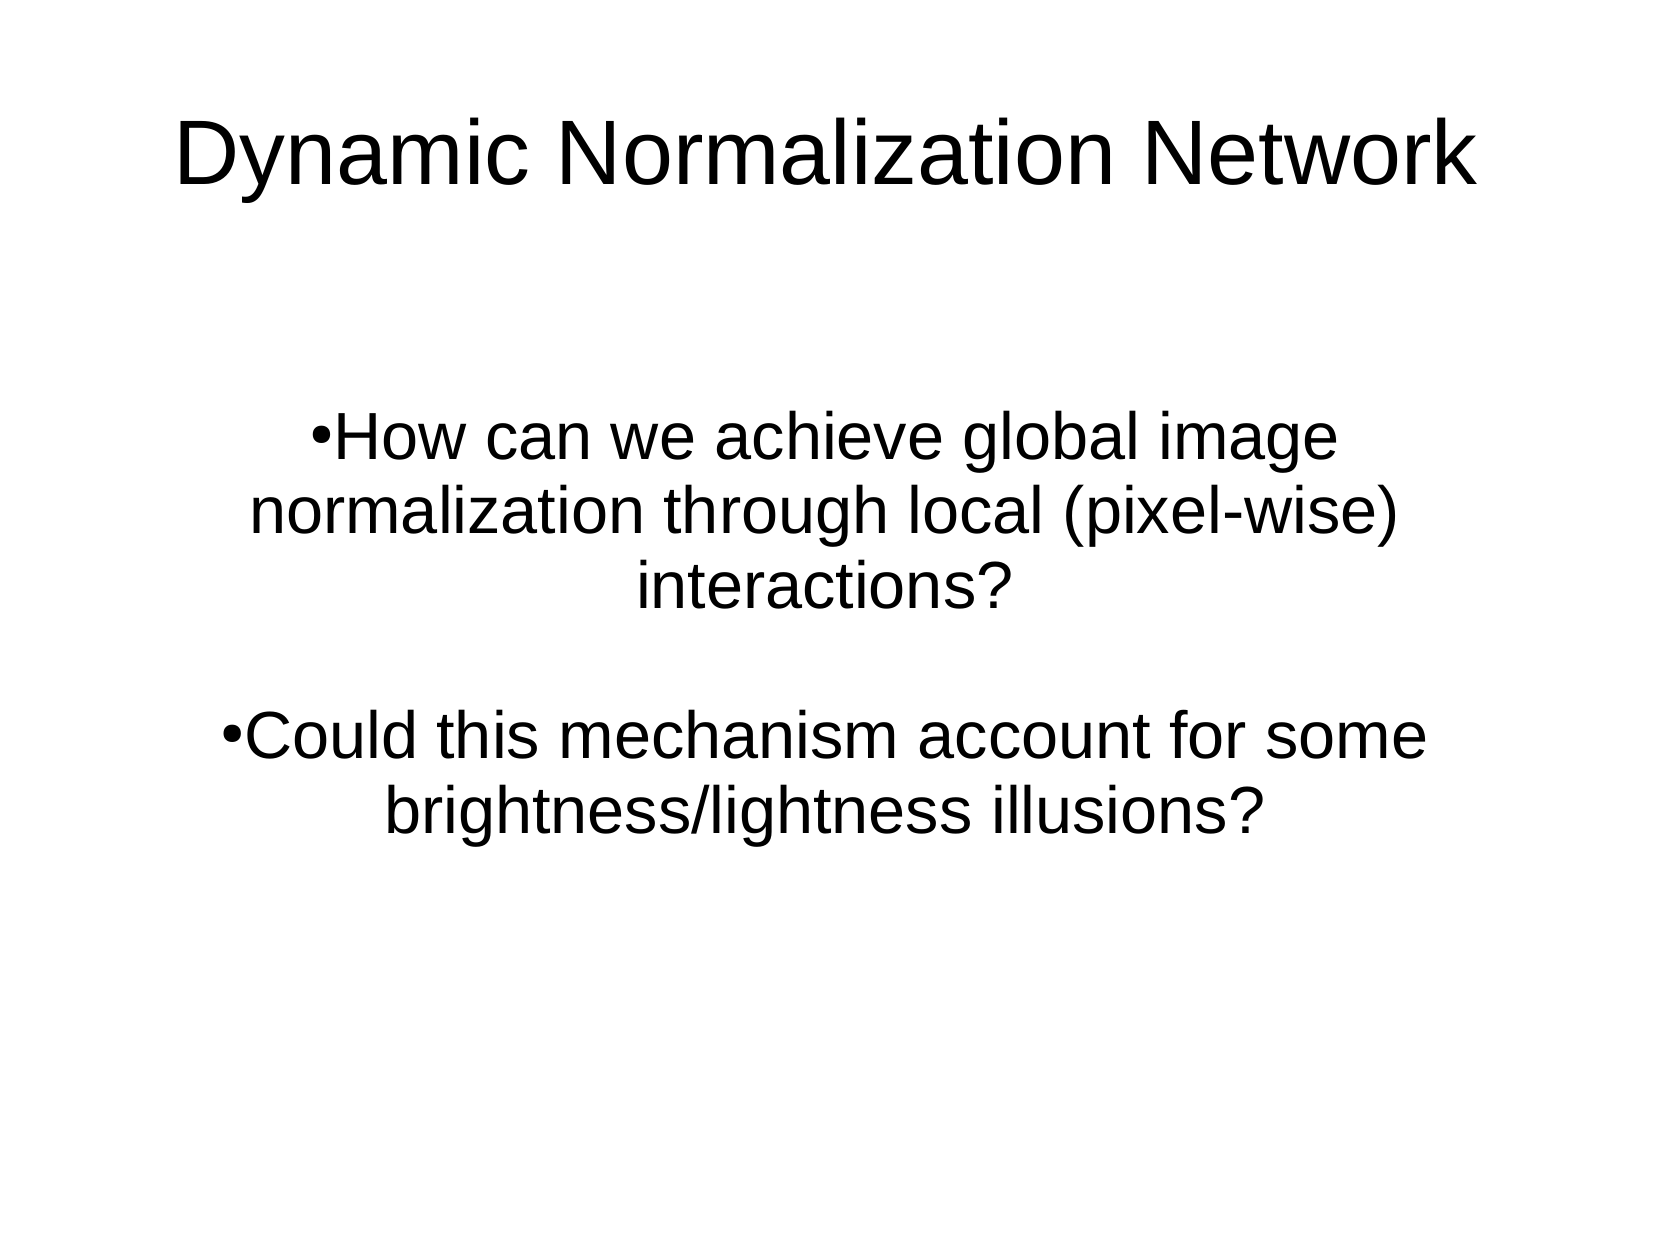

# Dynamic Normalization Network
How can we achieve global image normalization through local (pixel-wise) interactions?
Could this mechanism account for some brightness/lightness illusions?